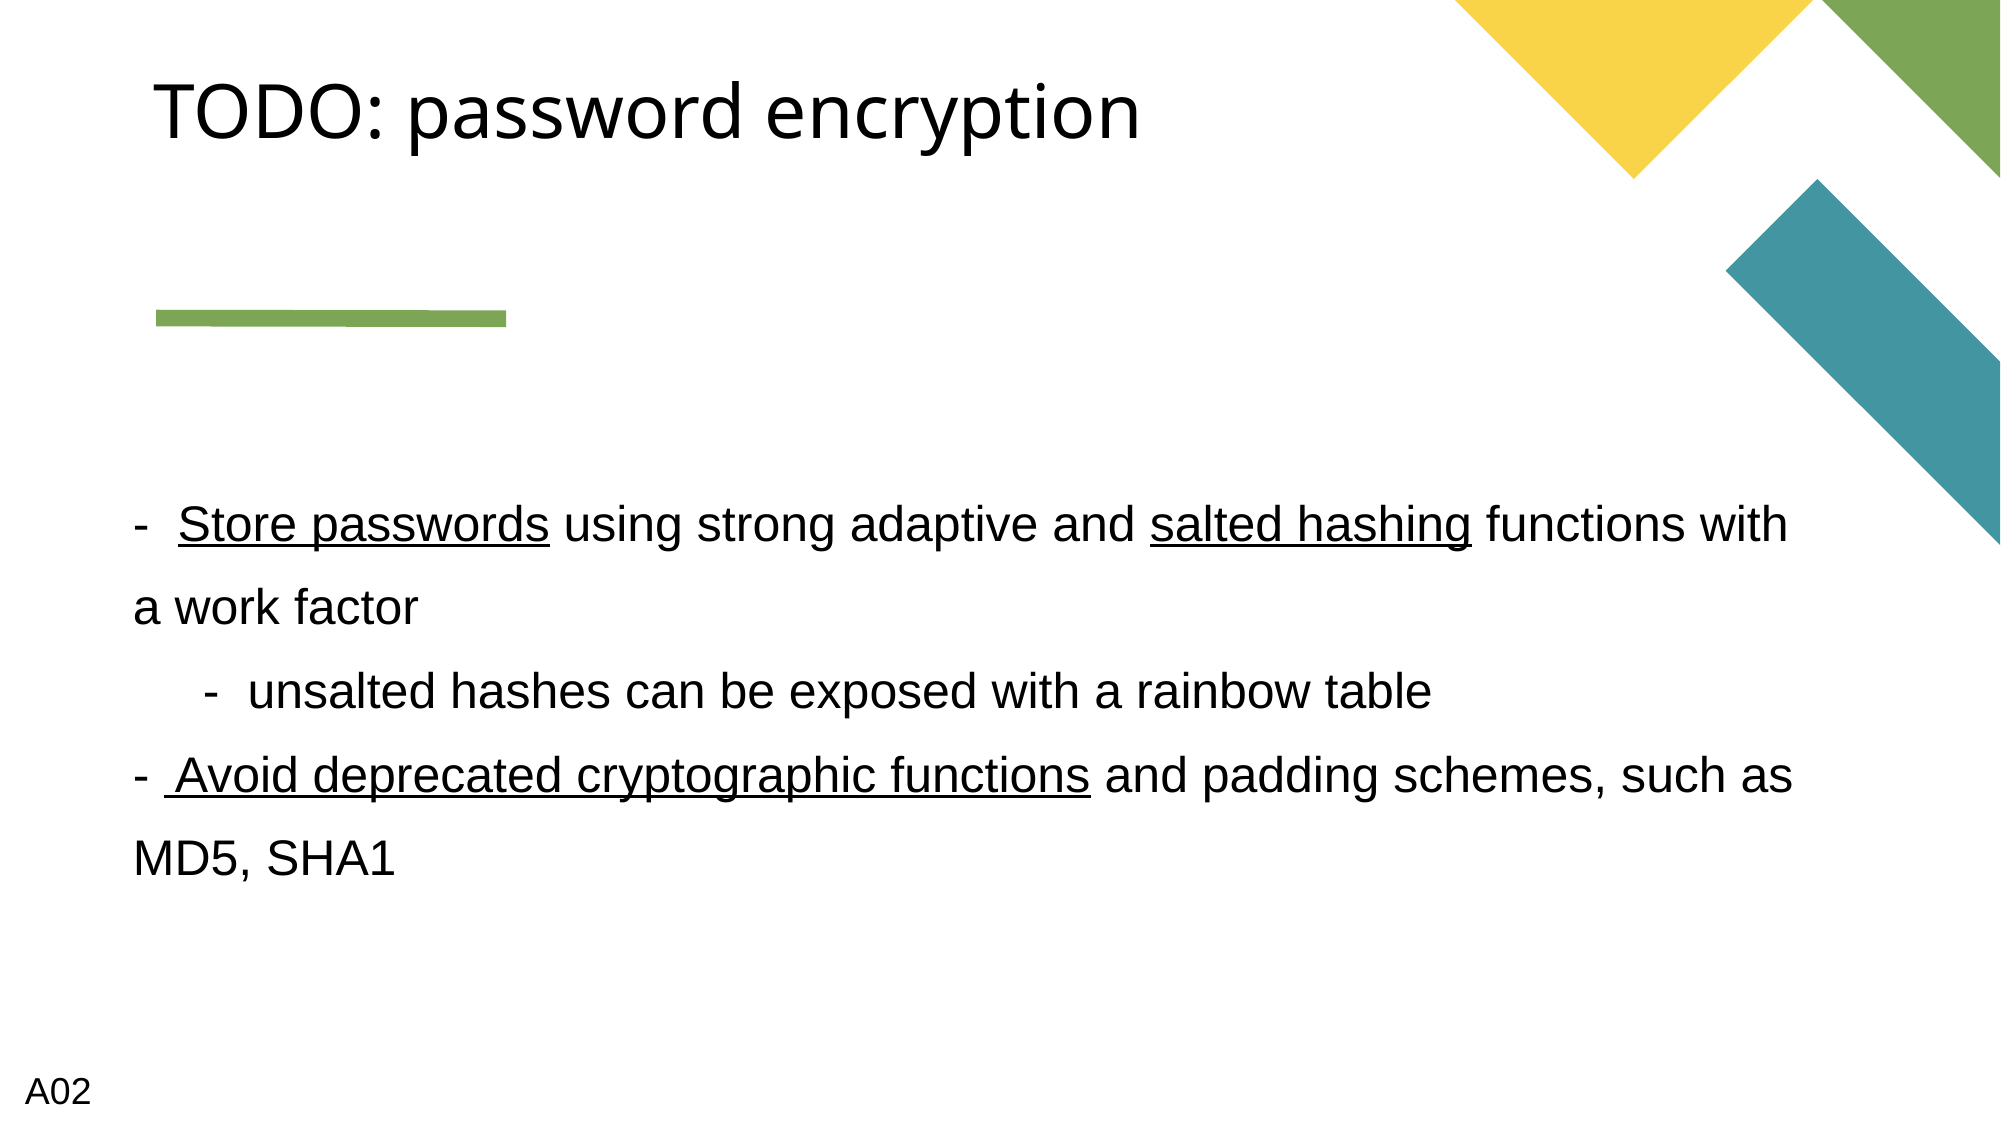

# TODO: password encryption
- Store passwords using strong adaptive and salted hashing functions with a work factor
 - unsalted hashes can be exposed with a rainbow table
- Avoid deprecated cryptographic functions and padding schemes, such as MD5, SHA1
A02